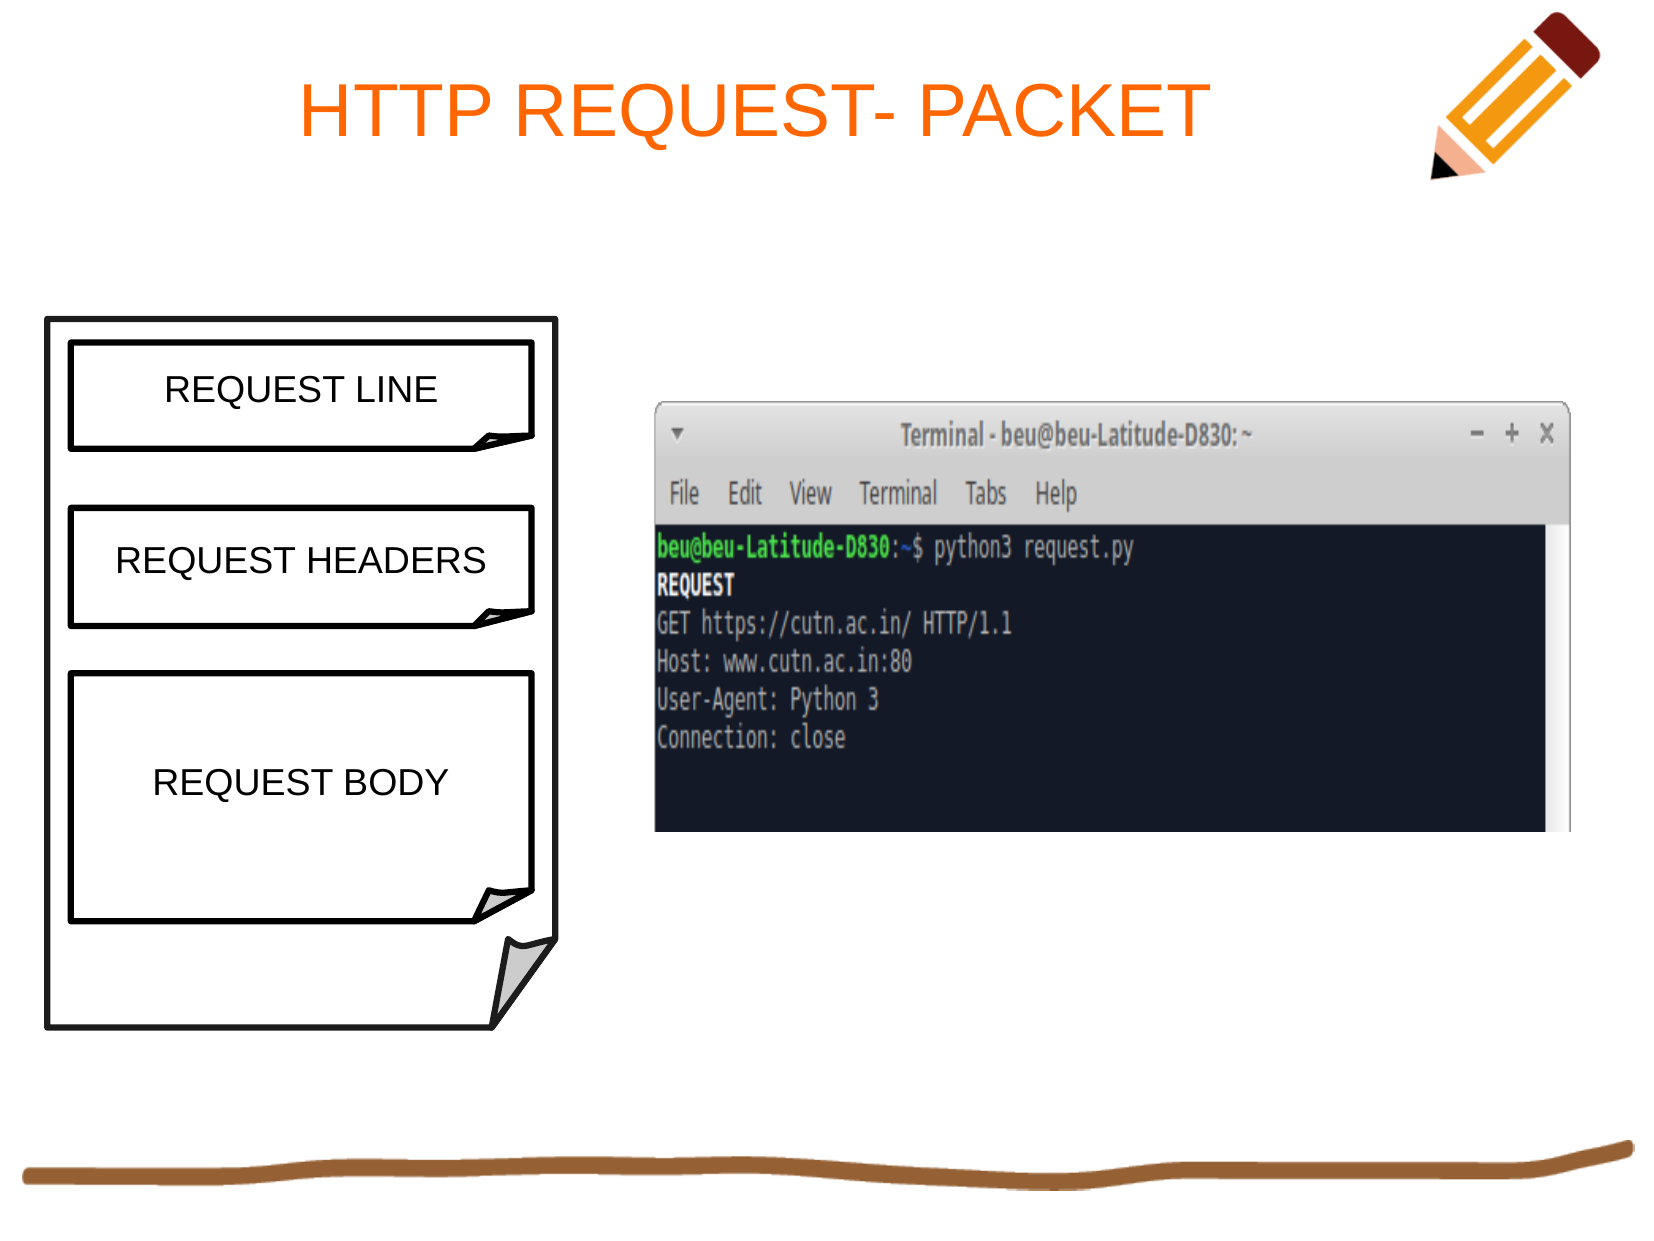

# HTTP REQUEST- PACKET
REQUEST LINE
REQUEST HEADERS
REQUEST BODY